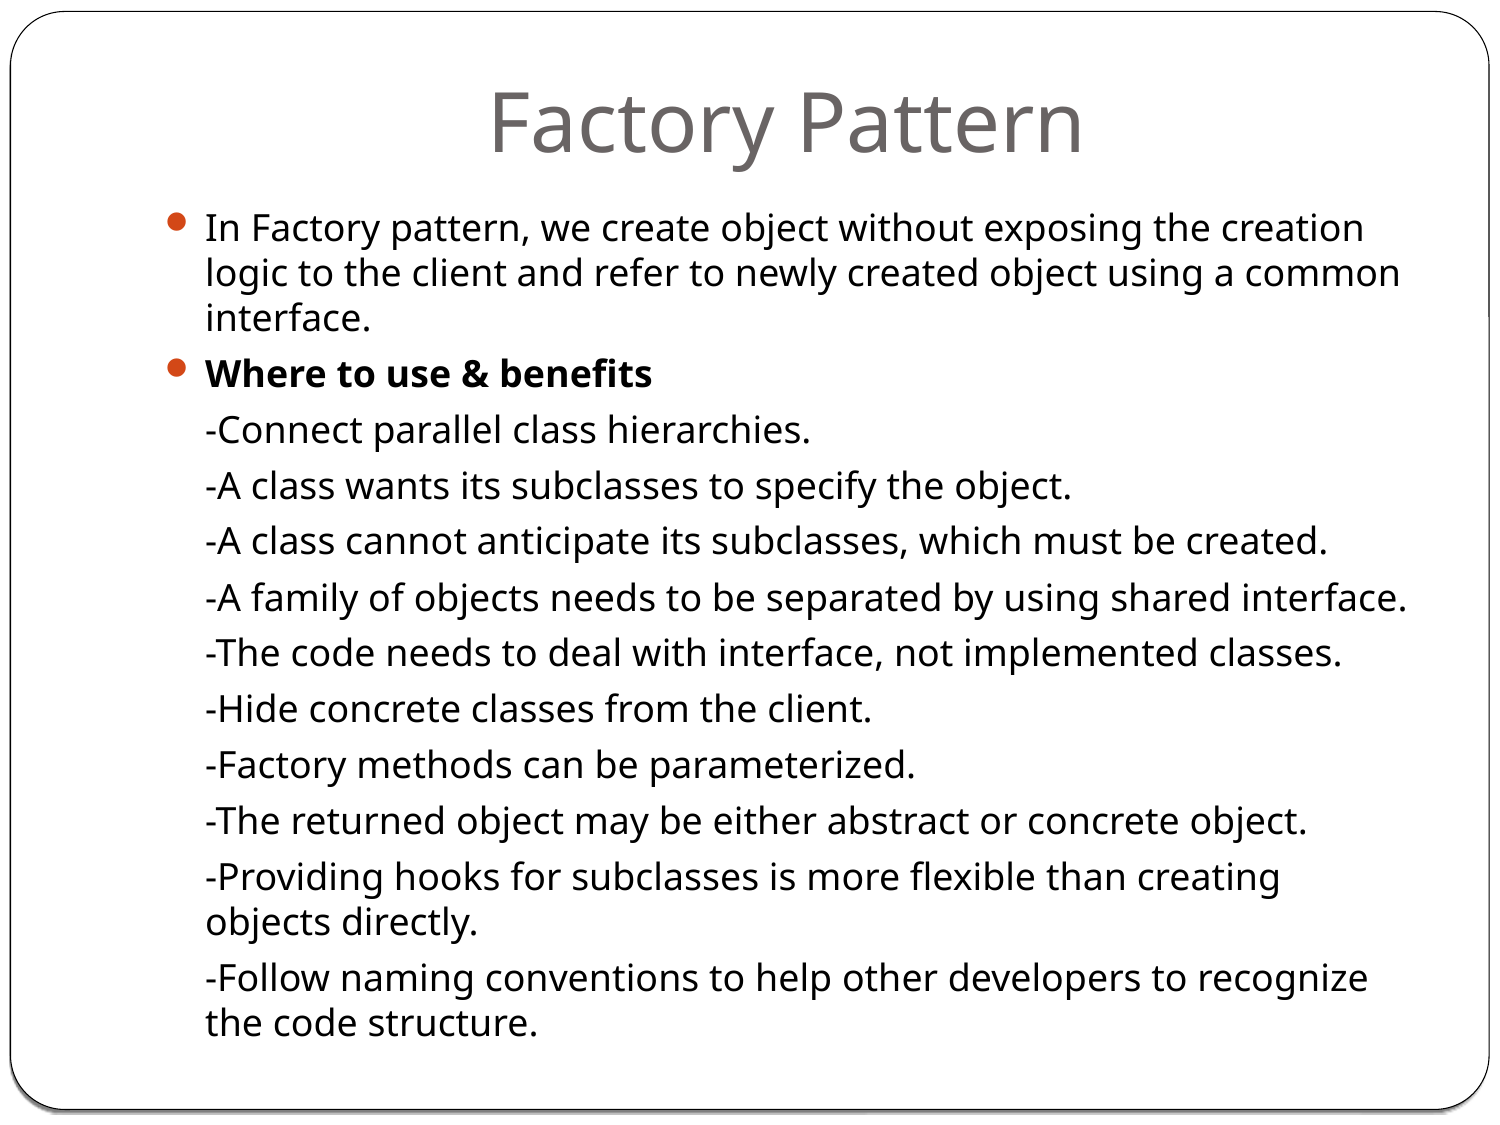

# Factory Pattern
In Factory pattern, we create object without exposing the creation logic to the client and refer to newly created object using a common interface.
Where to use & benefits
	-Connect parallel class hierarchies.
	-A class wants its subclasses to specify the object.
	-A class cannot anticipate its subclasses, which must be created.
	-A family of objects needs to be separated by using shared interface.
	-The code needs to deal with interface, not implemented classes.
	-Hide concrete classes from the client.
	-Factory methods can be parameterized.
	-The returned object may be either abstract or concrete object.
	-Providing hooks for subclasses is more flexible than creating objects directly.
	-Follow naming conventions to help other developers to recognize the code structure.